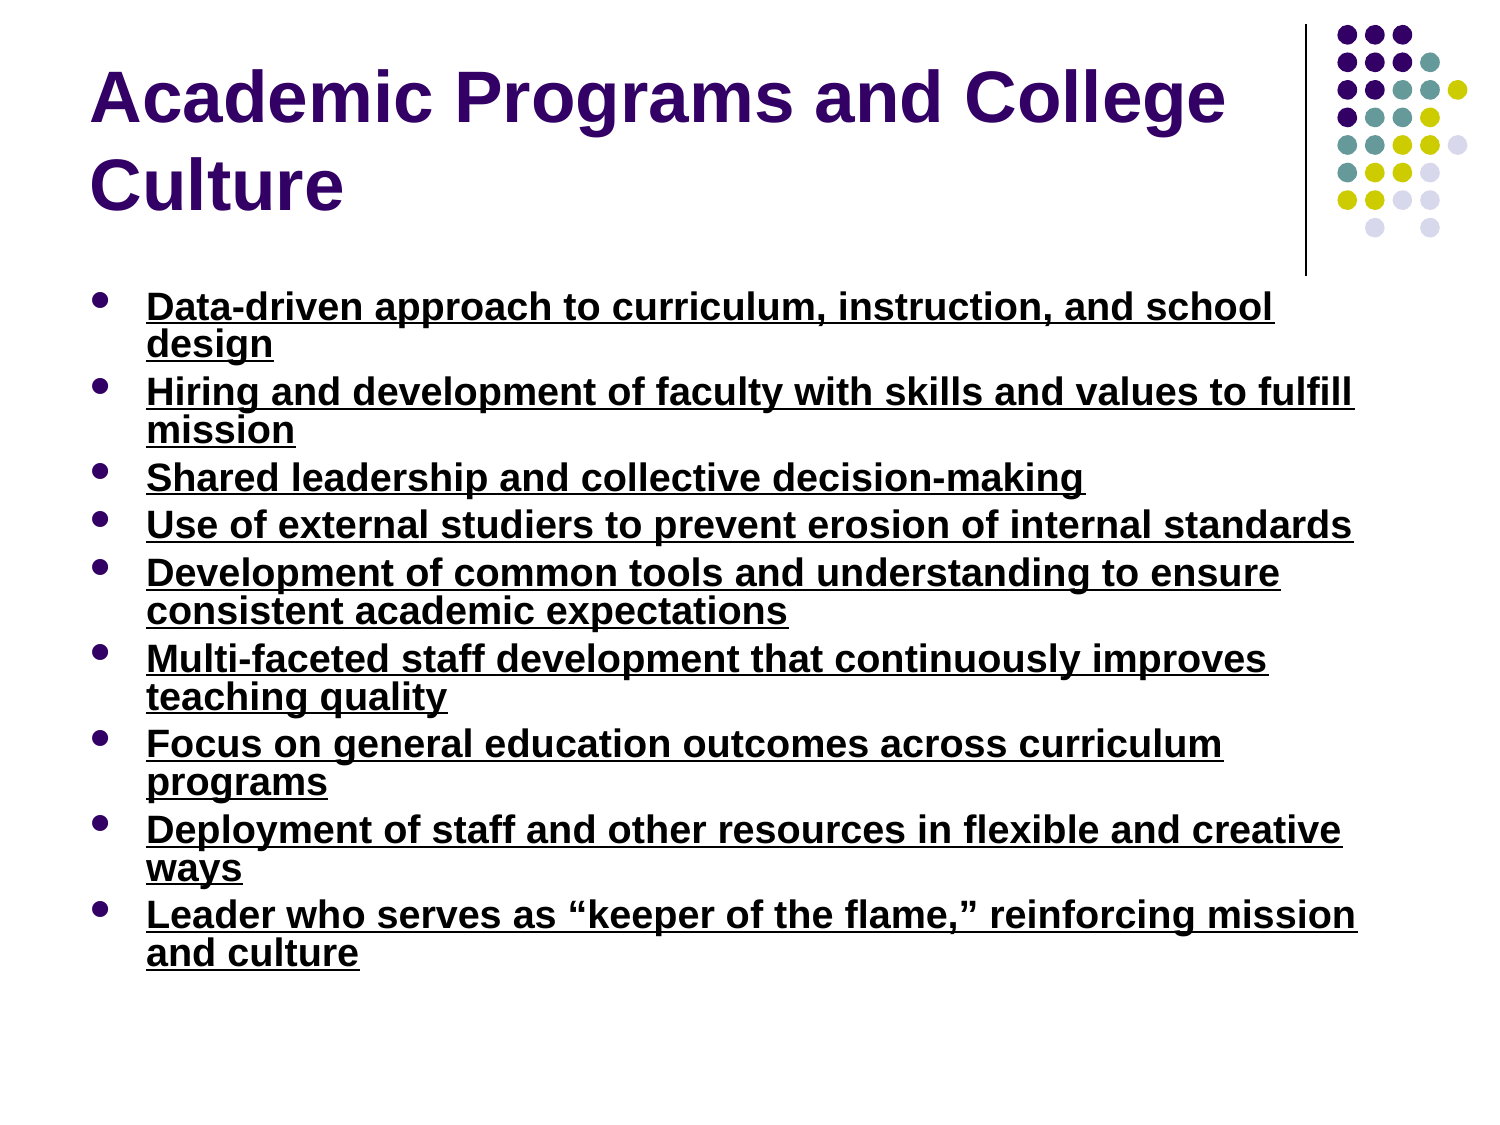

# Academic Programs and College Culture
Data-driven approach to curriculum, instruction, and school design
Hiring and development of faculty with skills and values to fulfill mission
Shared leadership and collective decision-making
Use of external studiers to prevent erosion of internal standards
Development of common tools and understanding to ensure consistent academic expectations
Multi-faceted staff development that continuously improves teaching quality
Focus on general education outcomes across curriculum programs
Deployment of staff and other resources in flexible and creative ways
Leader who serves as “keeper of the flame,” reinforcing mission and culture